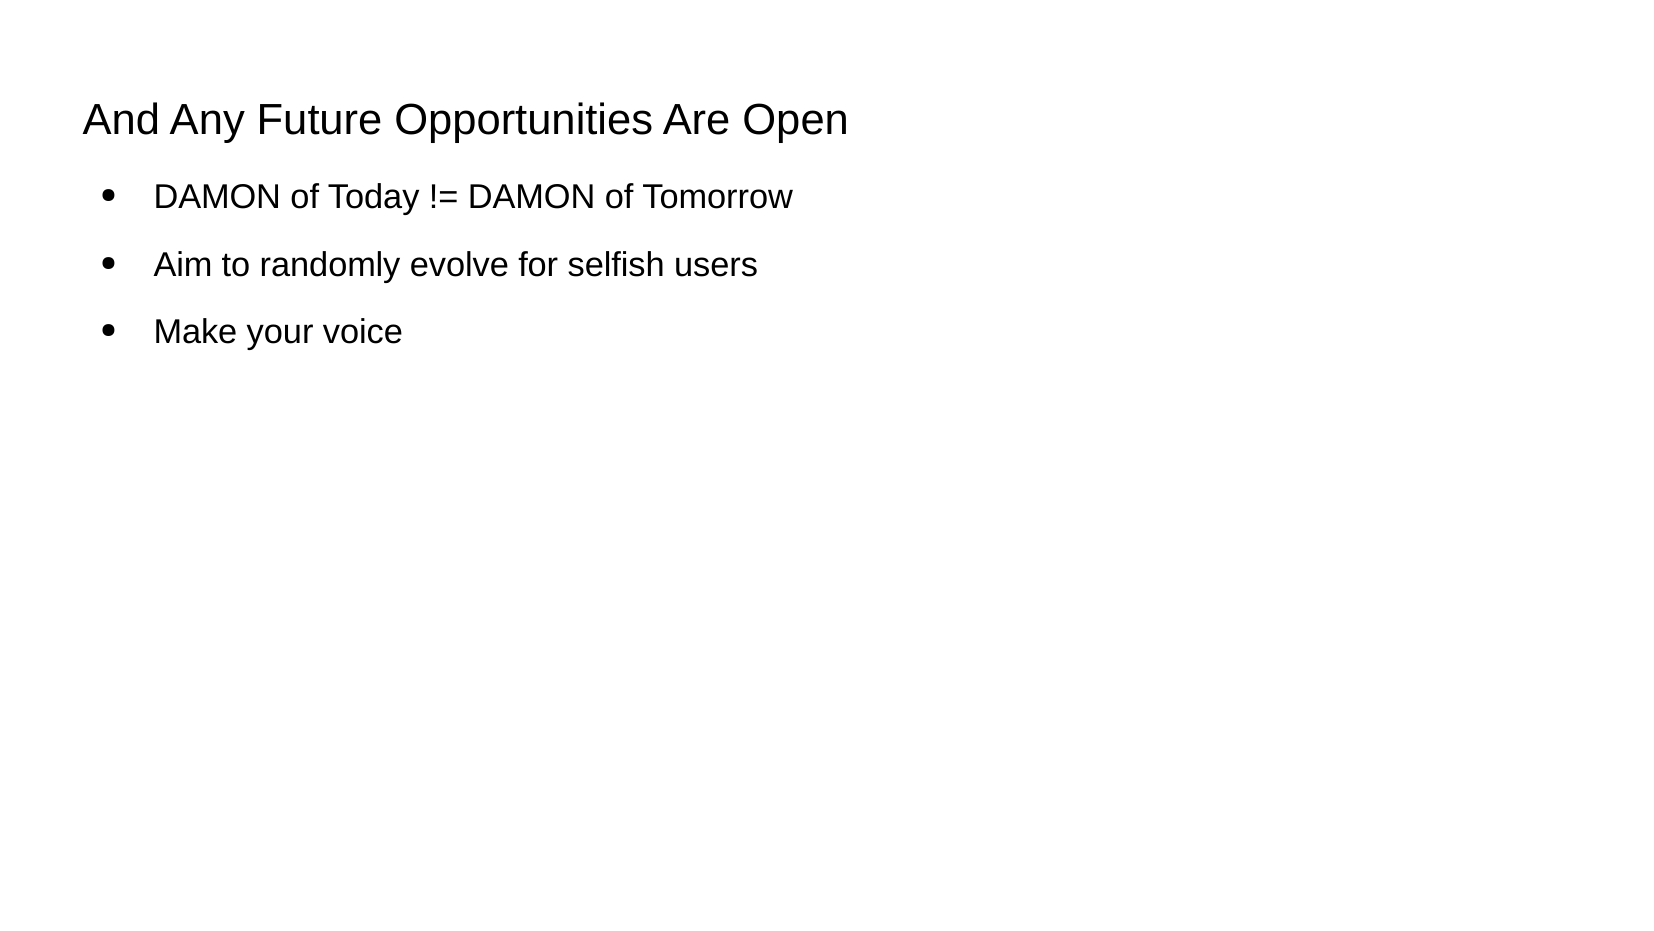

# And Any Future Opportunities Are Open
DAMON of Today != DAMON of Tomorrow
Aim to randomly evolve for selfish users
Make your voice